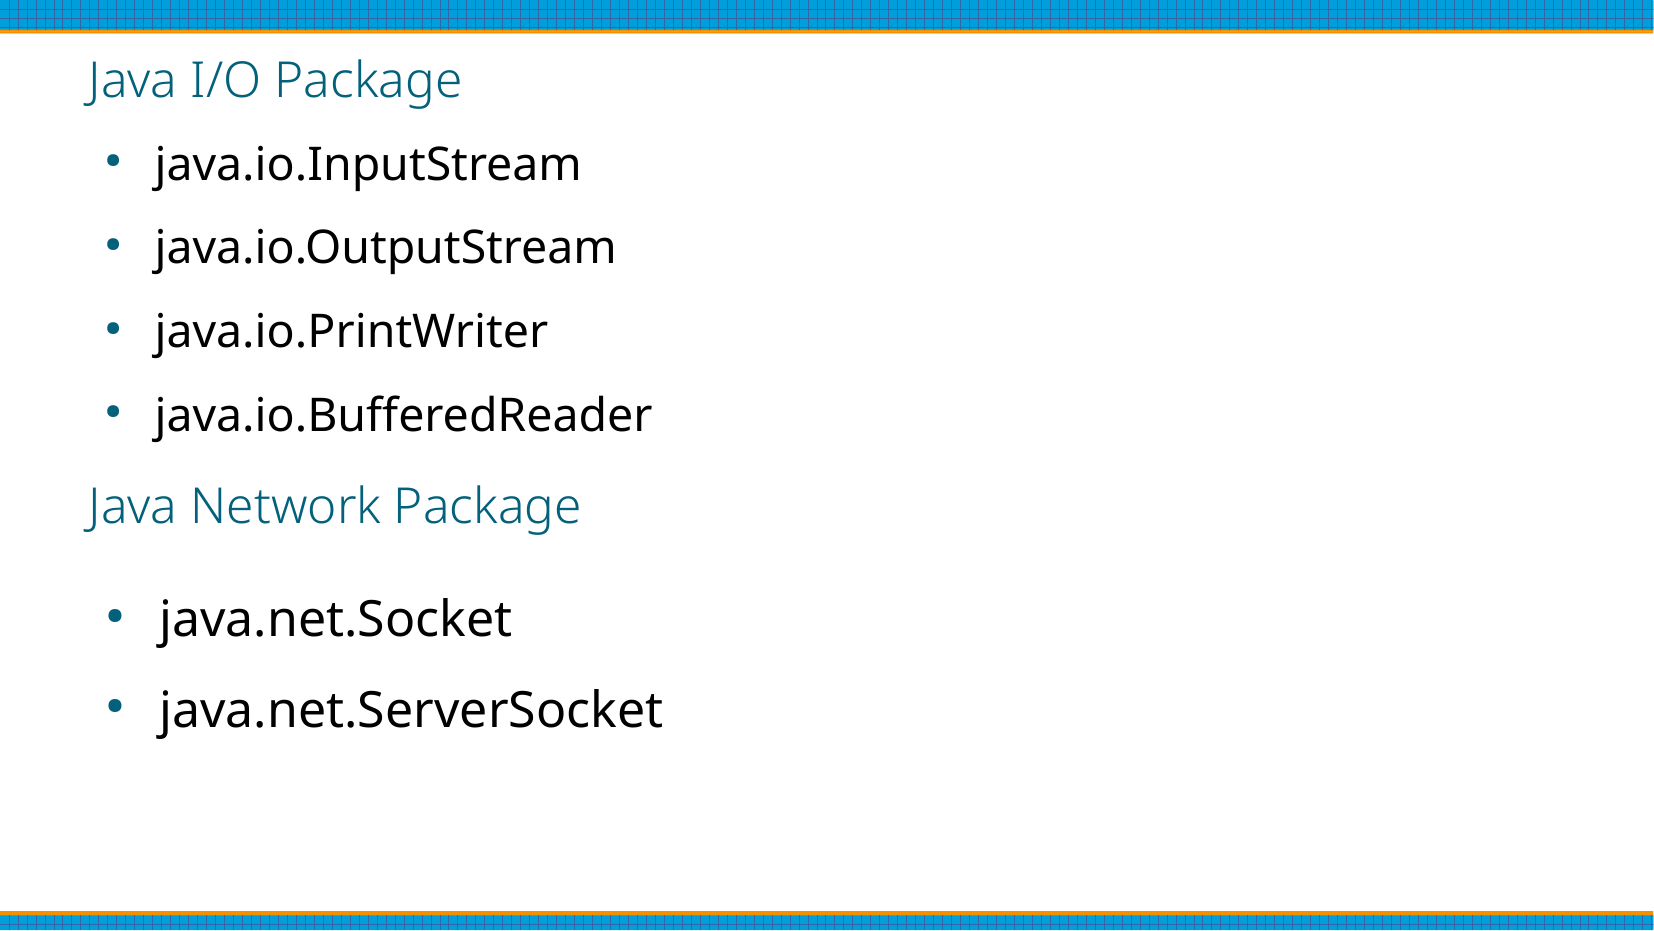

# Java I/O Package
java.io.InputStream
java.io.OutputStream
java.io.PrintWriter
java.io.BufferedReader
Java Network Package
java.net.Socket
java.net.ServerSocket